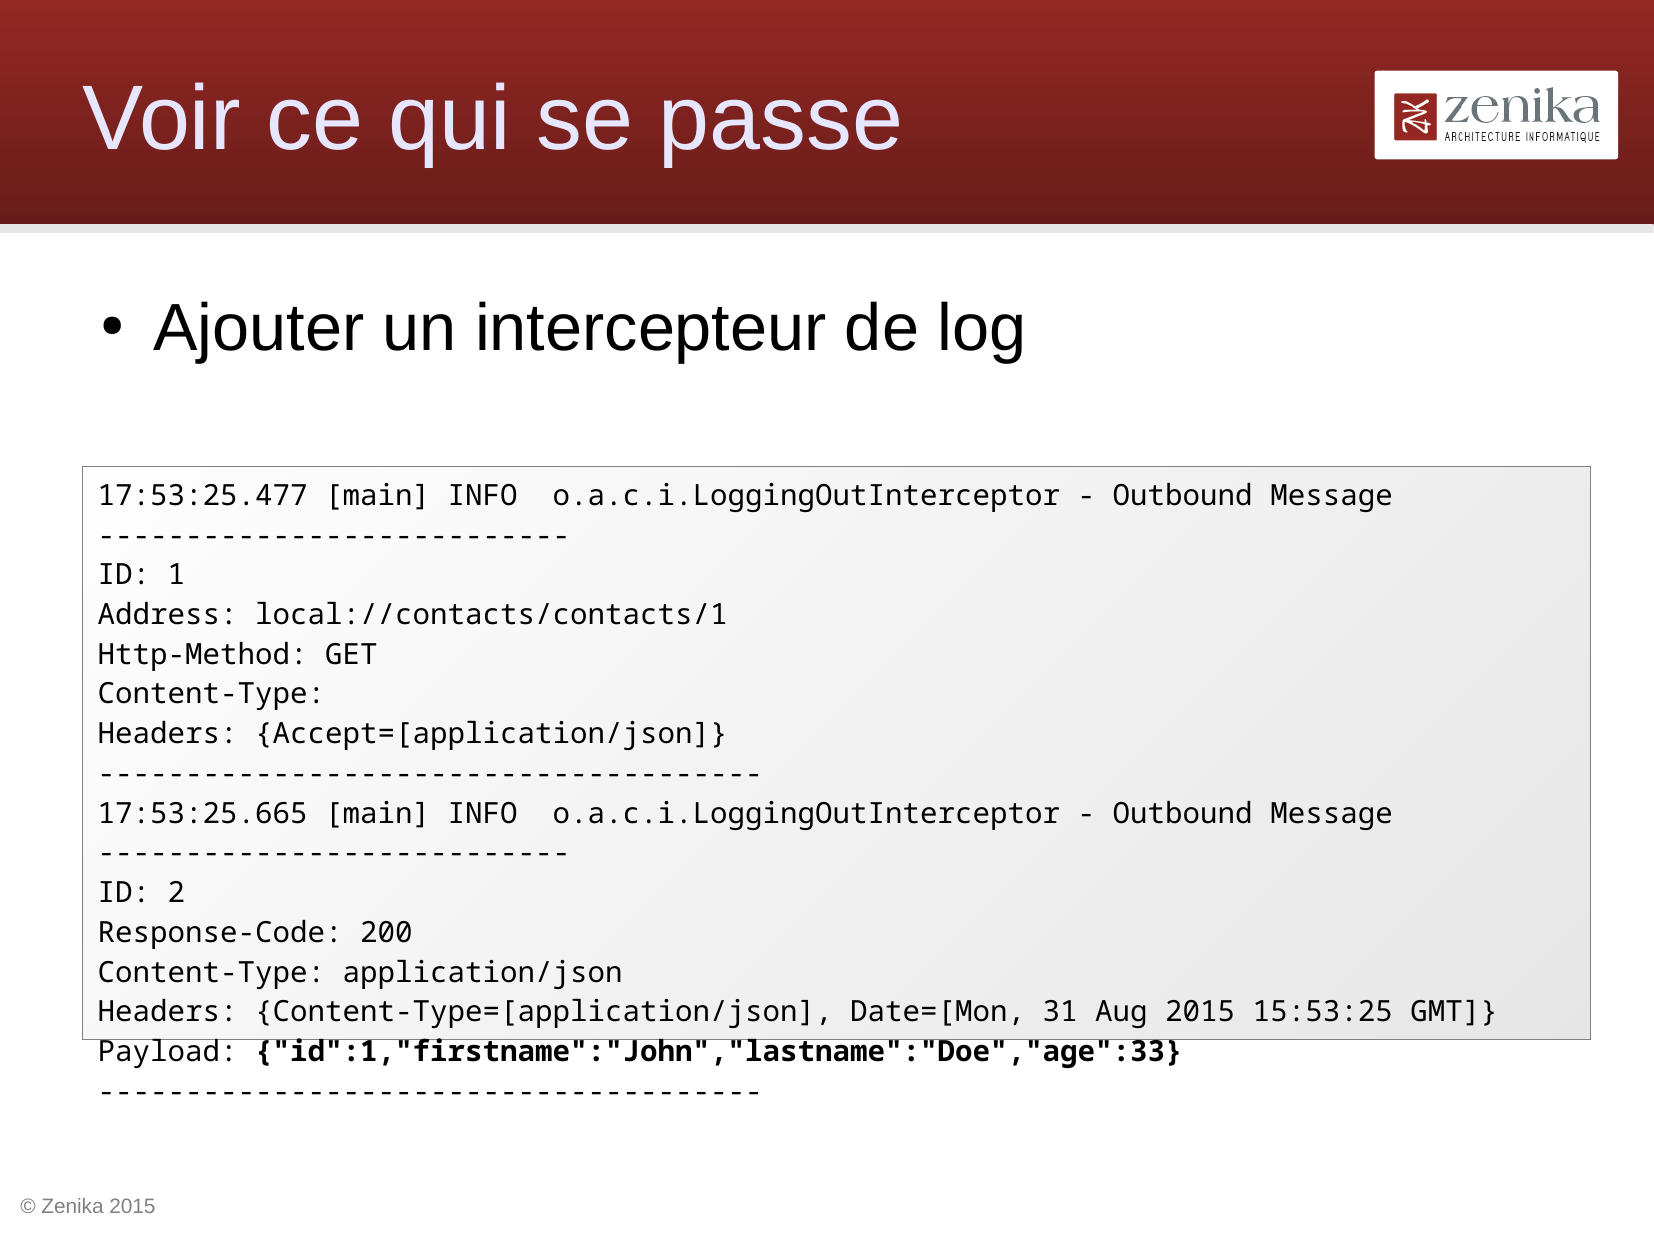

# Voir ce qui se passe
Ajouter un intercepteur de log
17:53:25.477 [main] INFO o.a.c.i.LoggingOutInterceptor - Outbound Message
---------------------------
ID: 1
Address: local://contacts/contacts/1
Http-Method: GET
Content-Type:
Headers: {Accept=[application/json]}
--------------------------------------
17:53:25.665 [main] INFO o.a.c.i.LoggingOutInterceptor - Outbound Message
---------------------------
ID: 2
Response-Code: 200
Content-Type: application/json
Headers: {Content-Type=[application/json], Date=[Mon, 31 Aug 2015 15:53:25 GMT]}
Payload: {"id":1,"firstname":"John","lastname":"Doe","age":33}
--------------------------------------